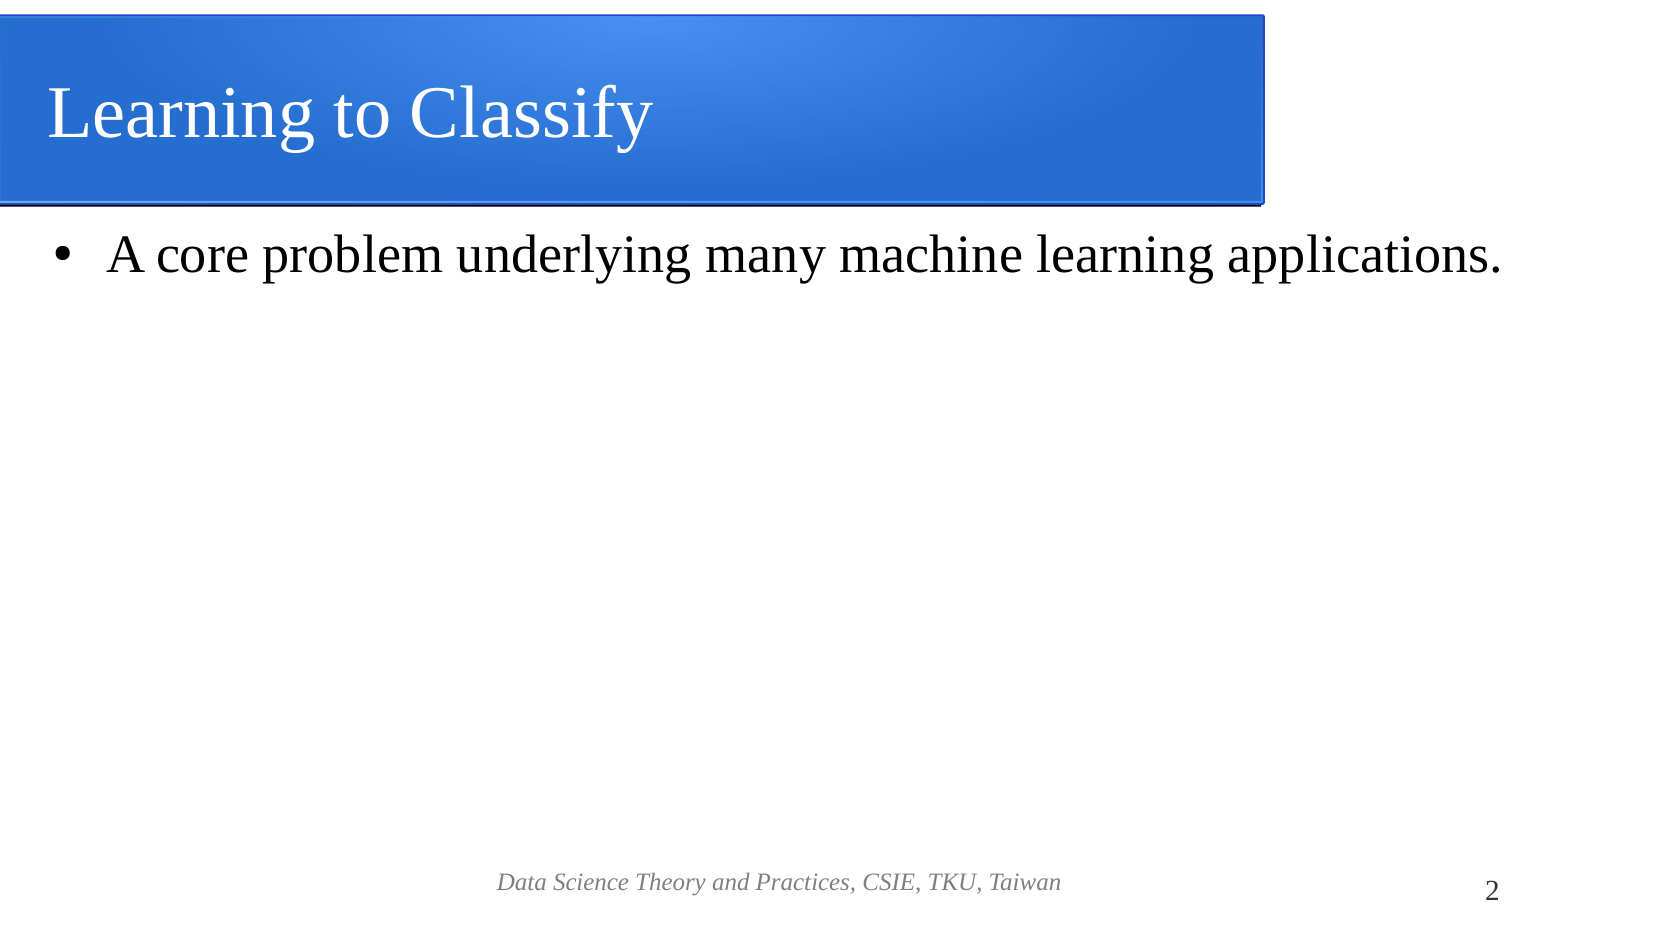

# Learning to Classify
A core problem underlying many machine learning applications.
Data Science Theory and Practices, CSIE, TKU, Taiwan
2